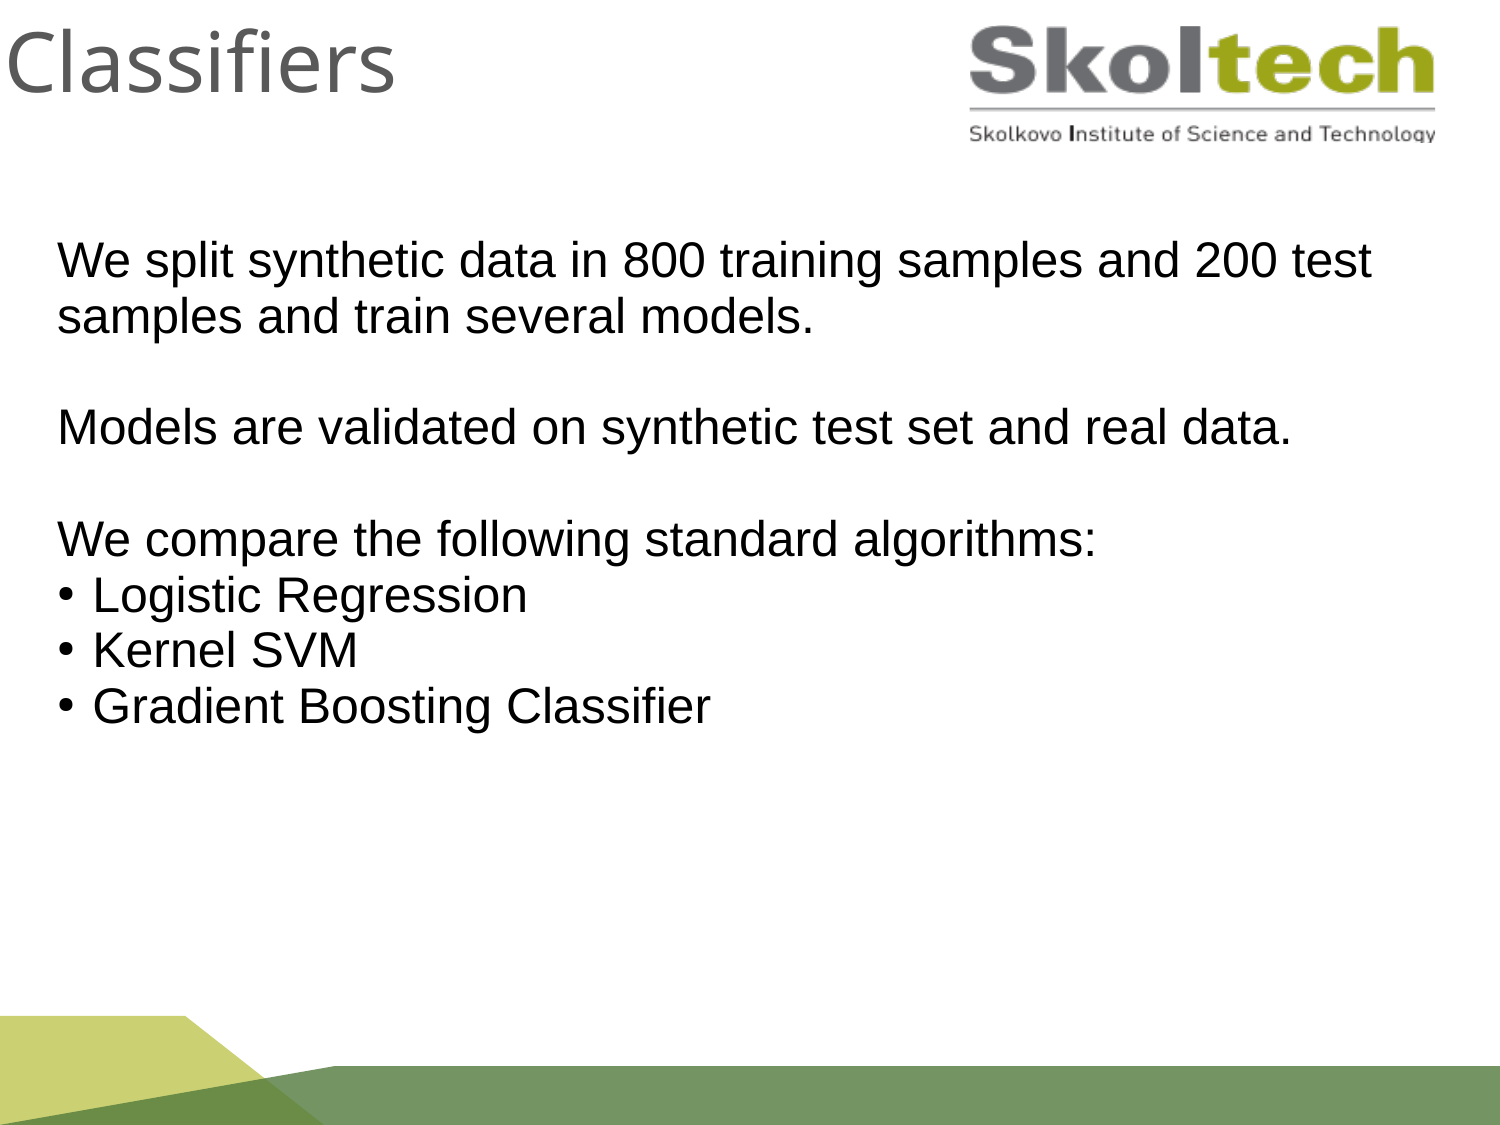

# Classifiers
We split synthetic data in 800 training samples and 200 test samples and train several models.
Models are validated on synthetic test set and real data.
We compare the following standard algorithms:
Logistic Regression
Kernel SVM
Gradient Boosting Classifier